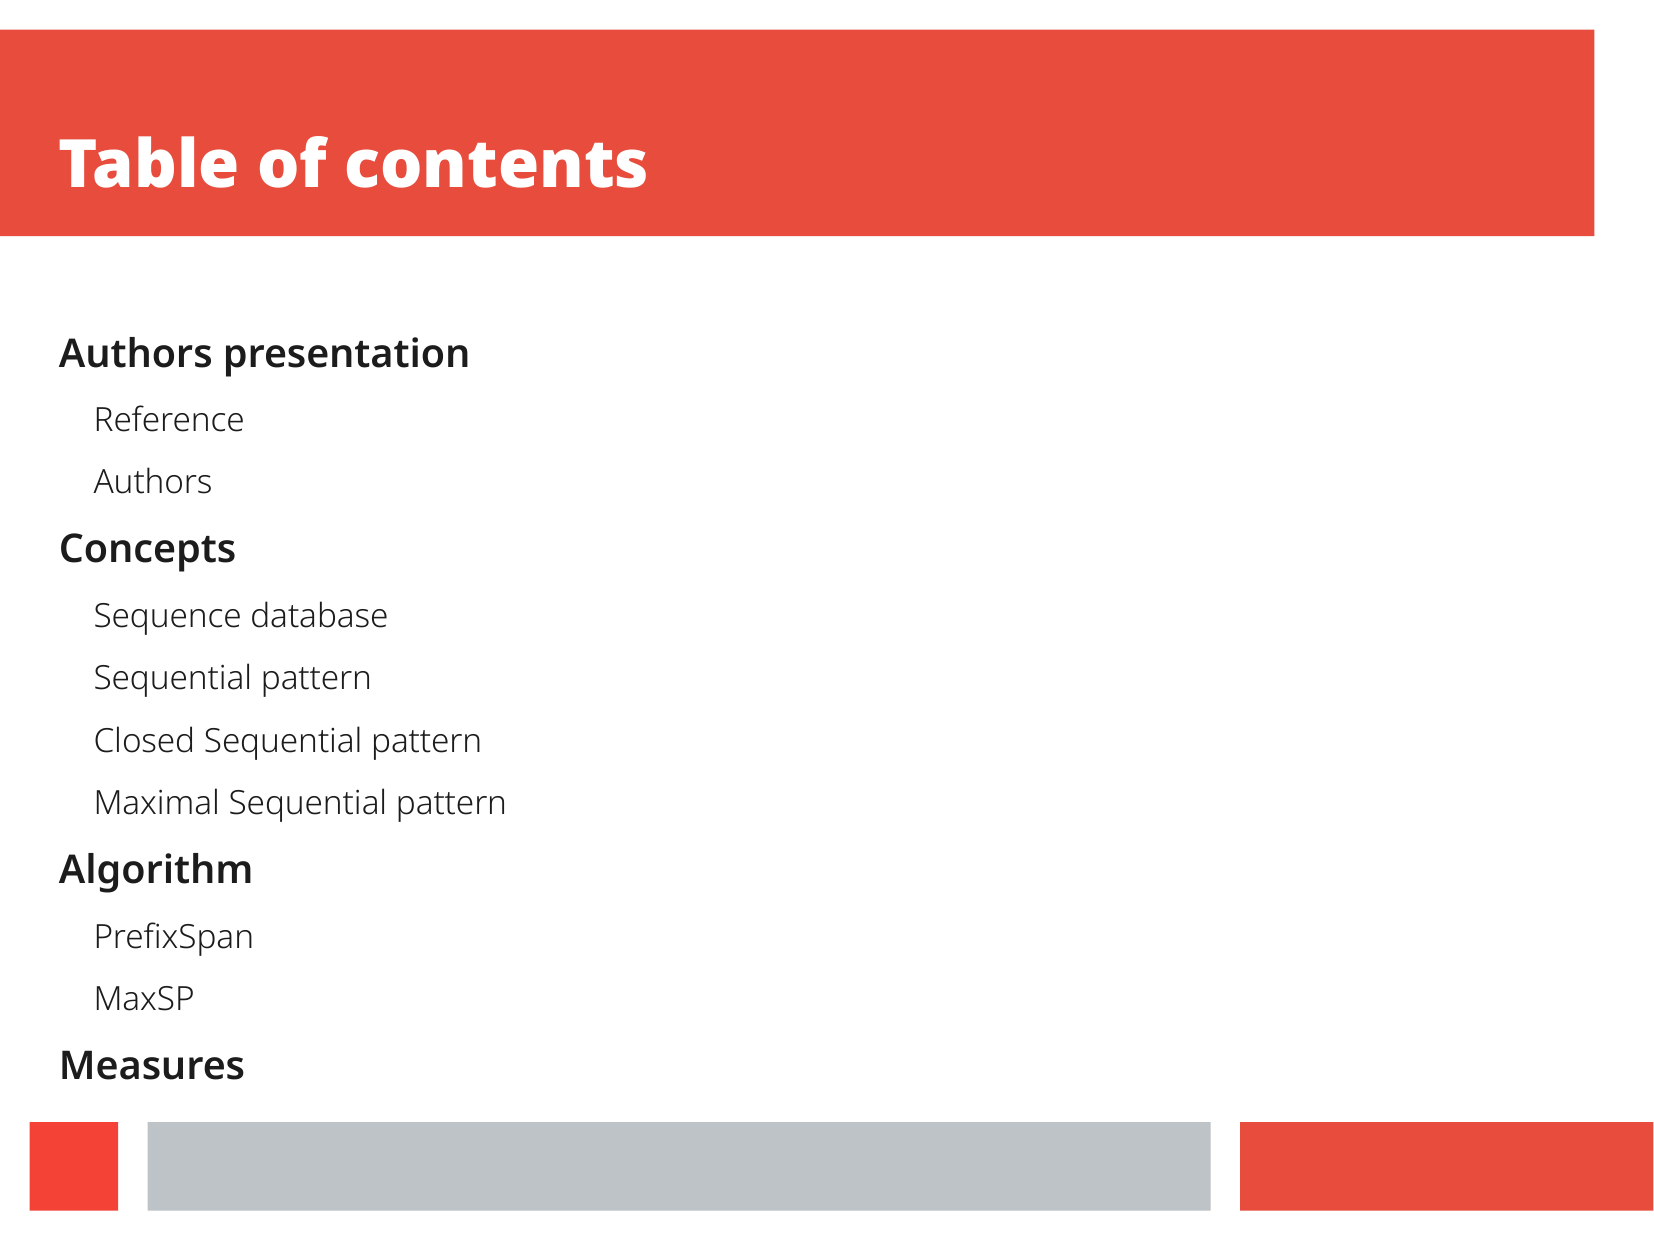

# Table of contents
Authors presentation
Reference
Authors
Concepts
Sequence database
Sequential pattern
Closed Sequential pattern
Maximal Sequential pattern
Algorithm
PrefixSpan
MaxSP
Measures